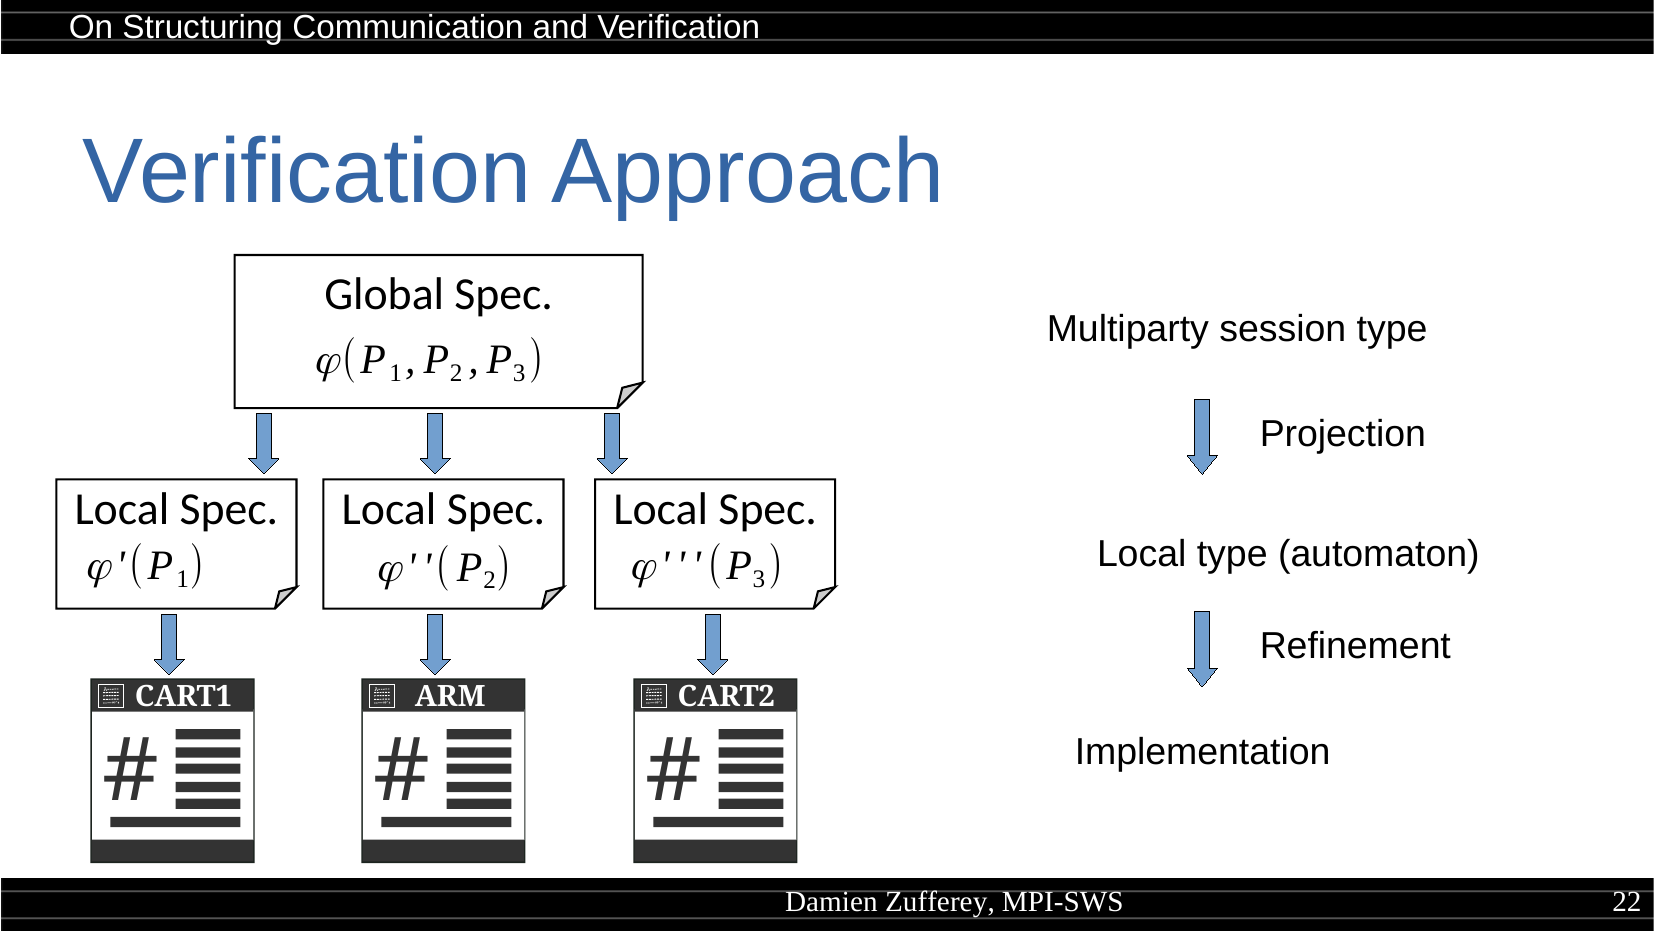

# Verification Approach
Global Spec.
Multiparty session type
Projection
Local Spec.
Local Spec.
Local Spec.
Local type (automaton)
Refinement
Implementation